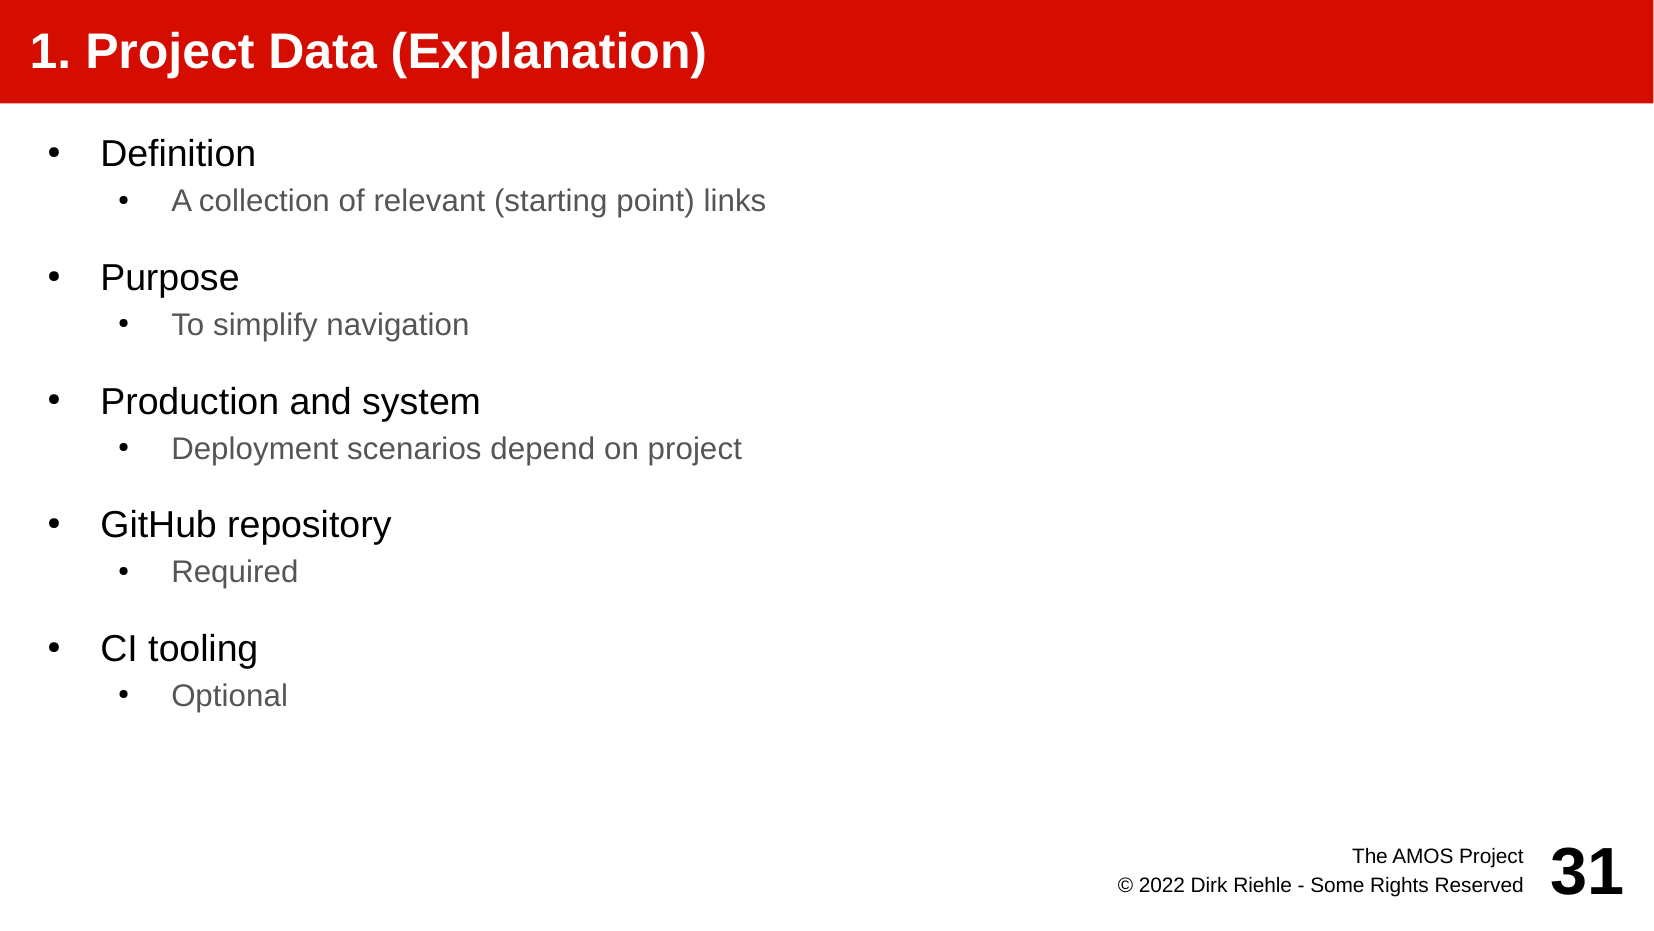

# 1. Project Data (Explanation)
Definition
A collection of relevant (starting point) links
Purpose
To simplify navigation
Production and system
Deployment scenarios depend on project
GitHub repository
Required
CI tooling
Optional
The AMOS Project
31
© 2022 Dirk Riehle - Some Rights Reserved